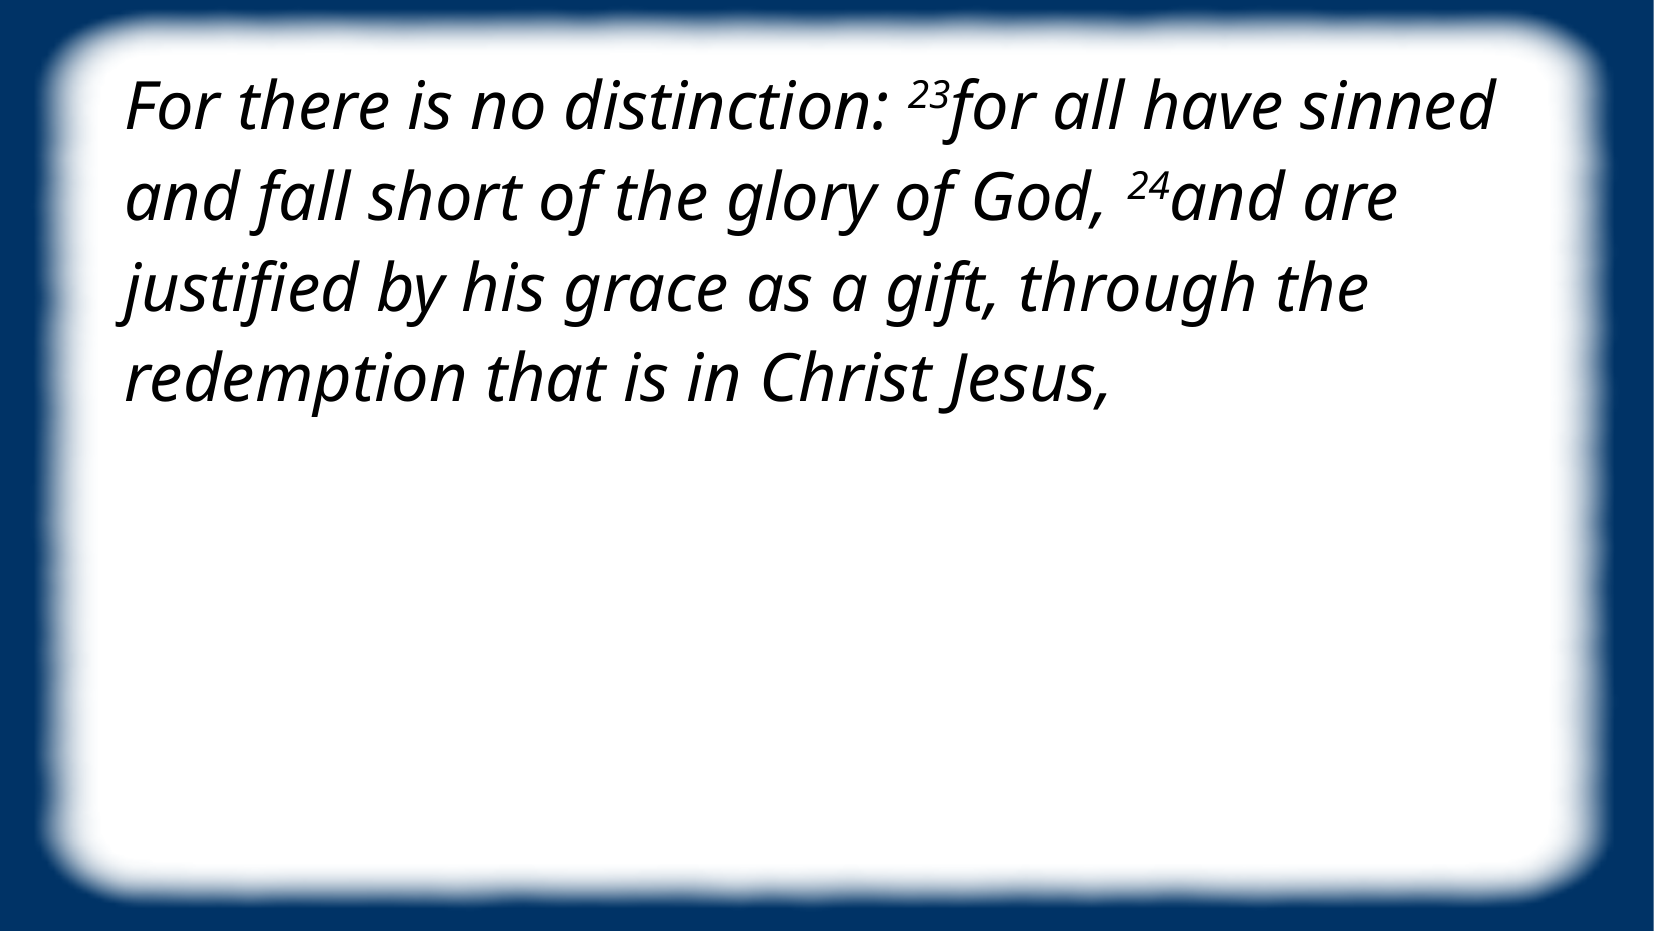

For there is no distinction: 23for all have sinned and fall short of the glory of God, 24and are justified by his grace as a gift, through the redemption that is in Christ Jesus,